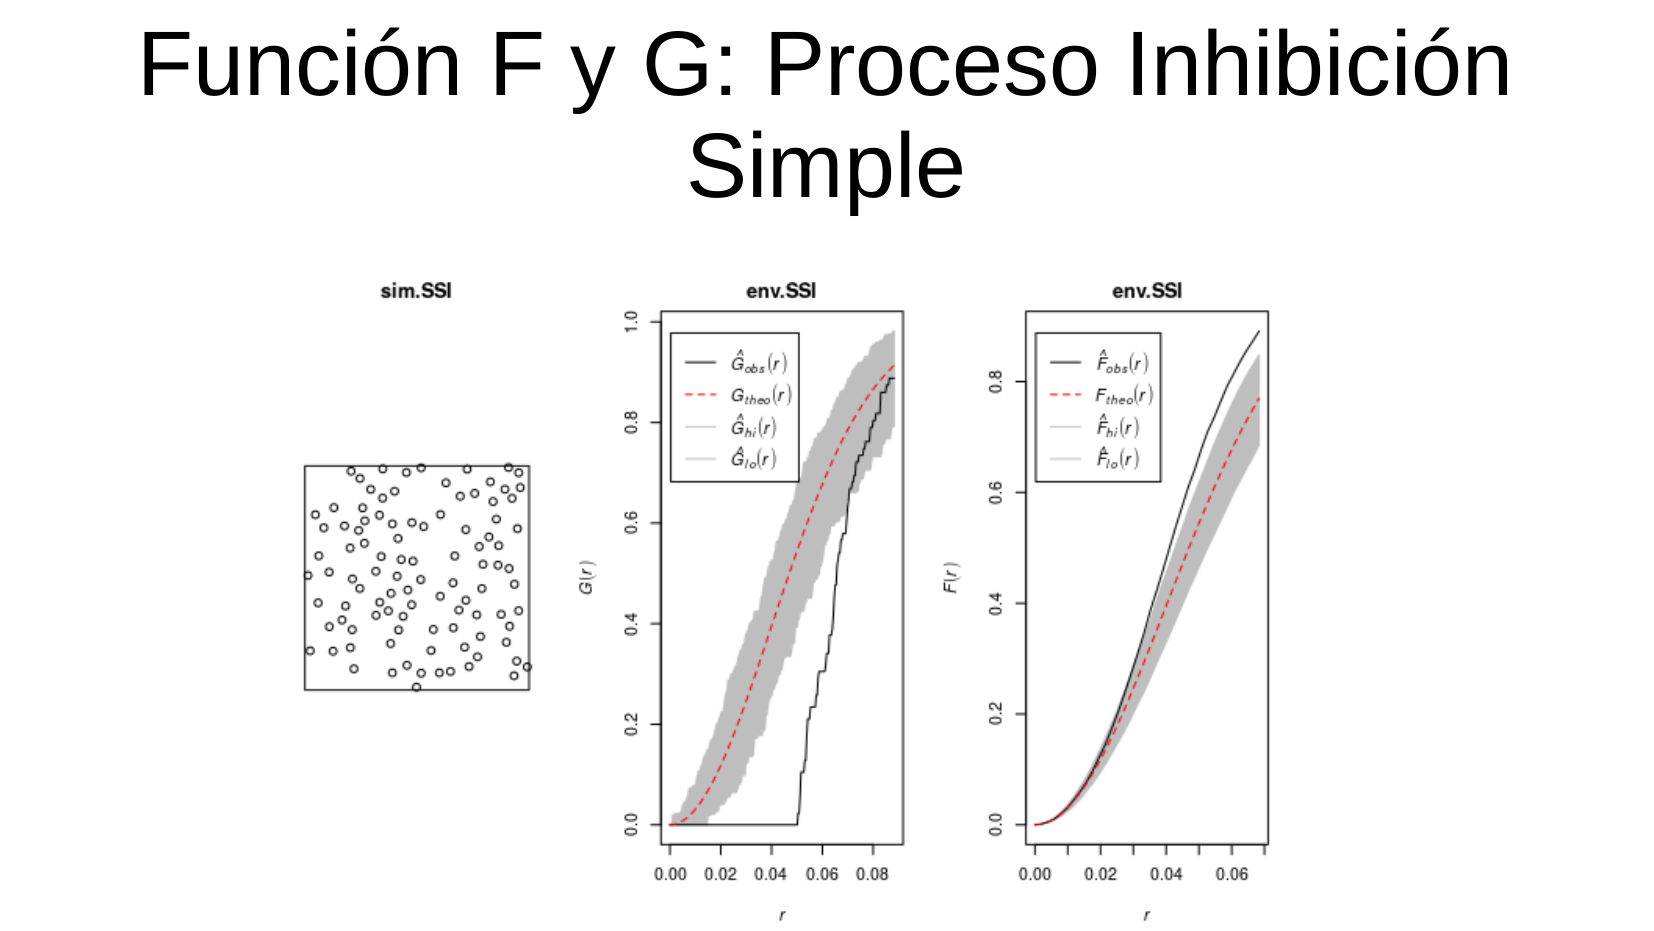

# Función F y G: Proceso Inhibición Simple